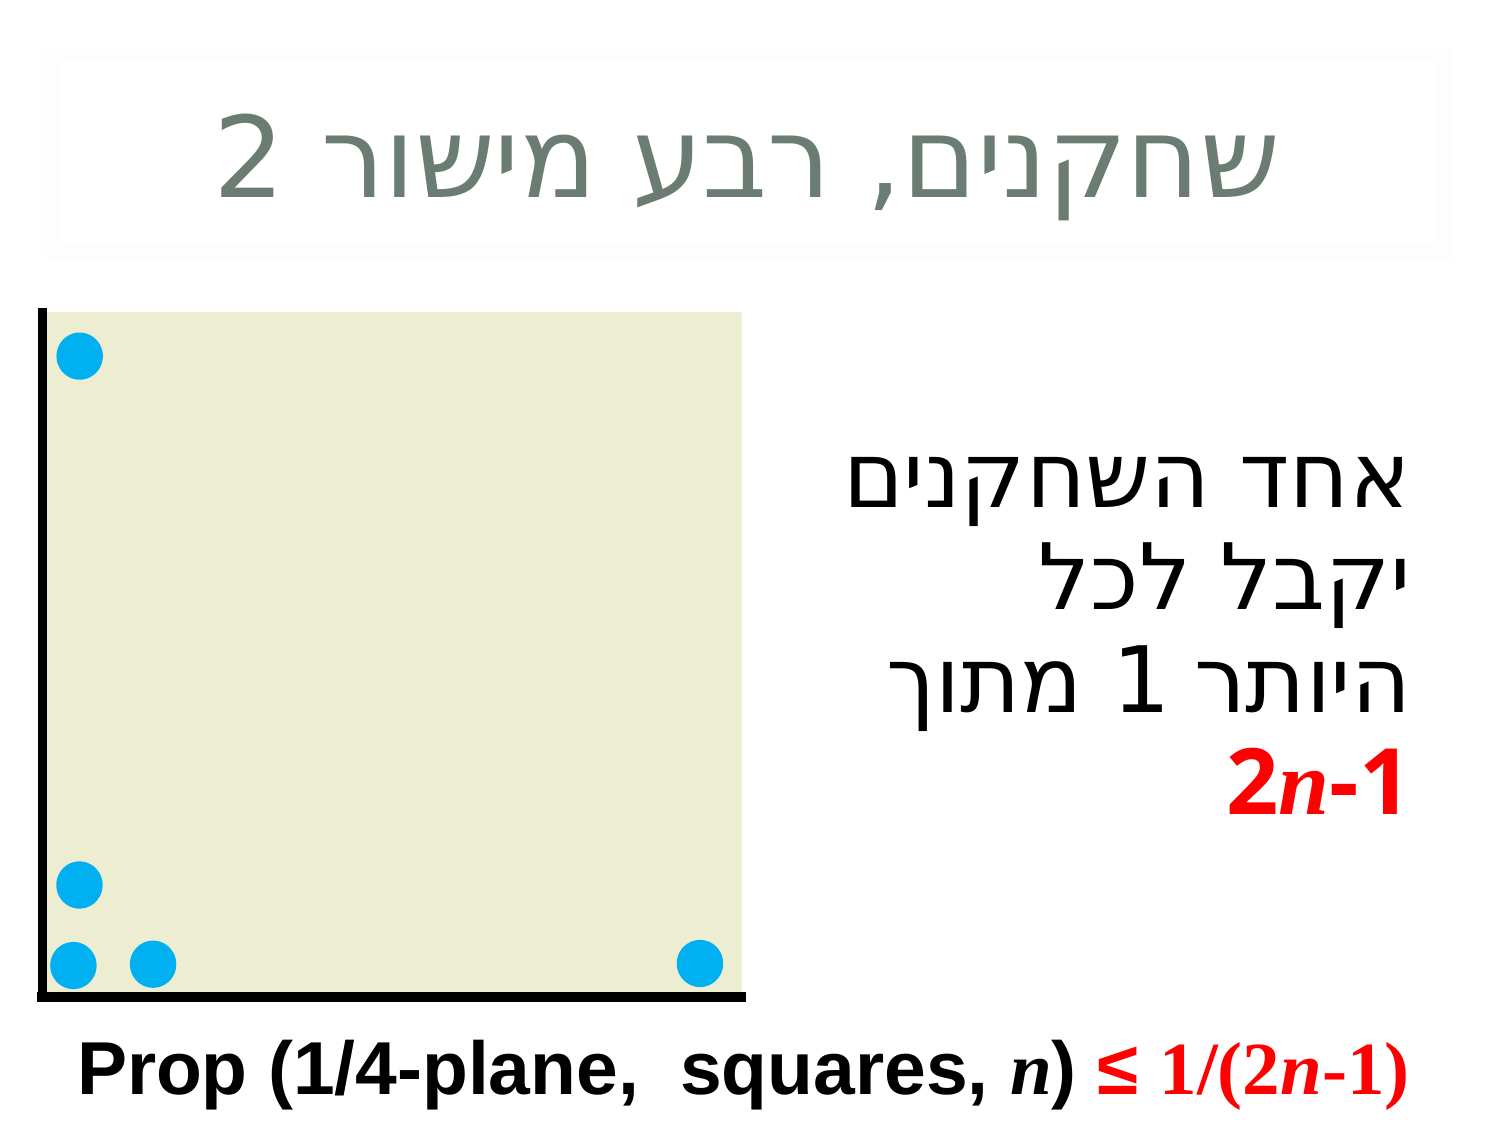

2 שחקנים, רבע מישור
אחד השחקנים יקבל לכל היותר 1 מתוך 2n-1
Prop (1/4-plane, squares, n) ≤ 1/(2n-1)